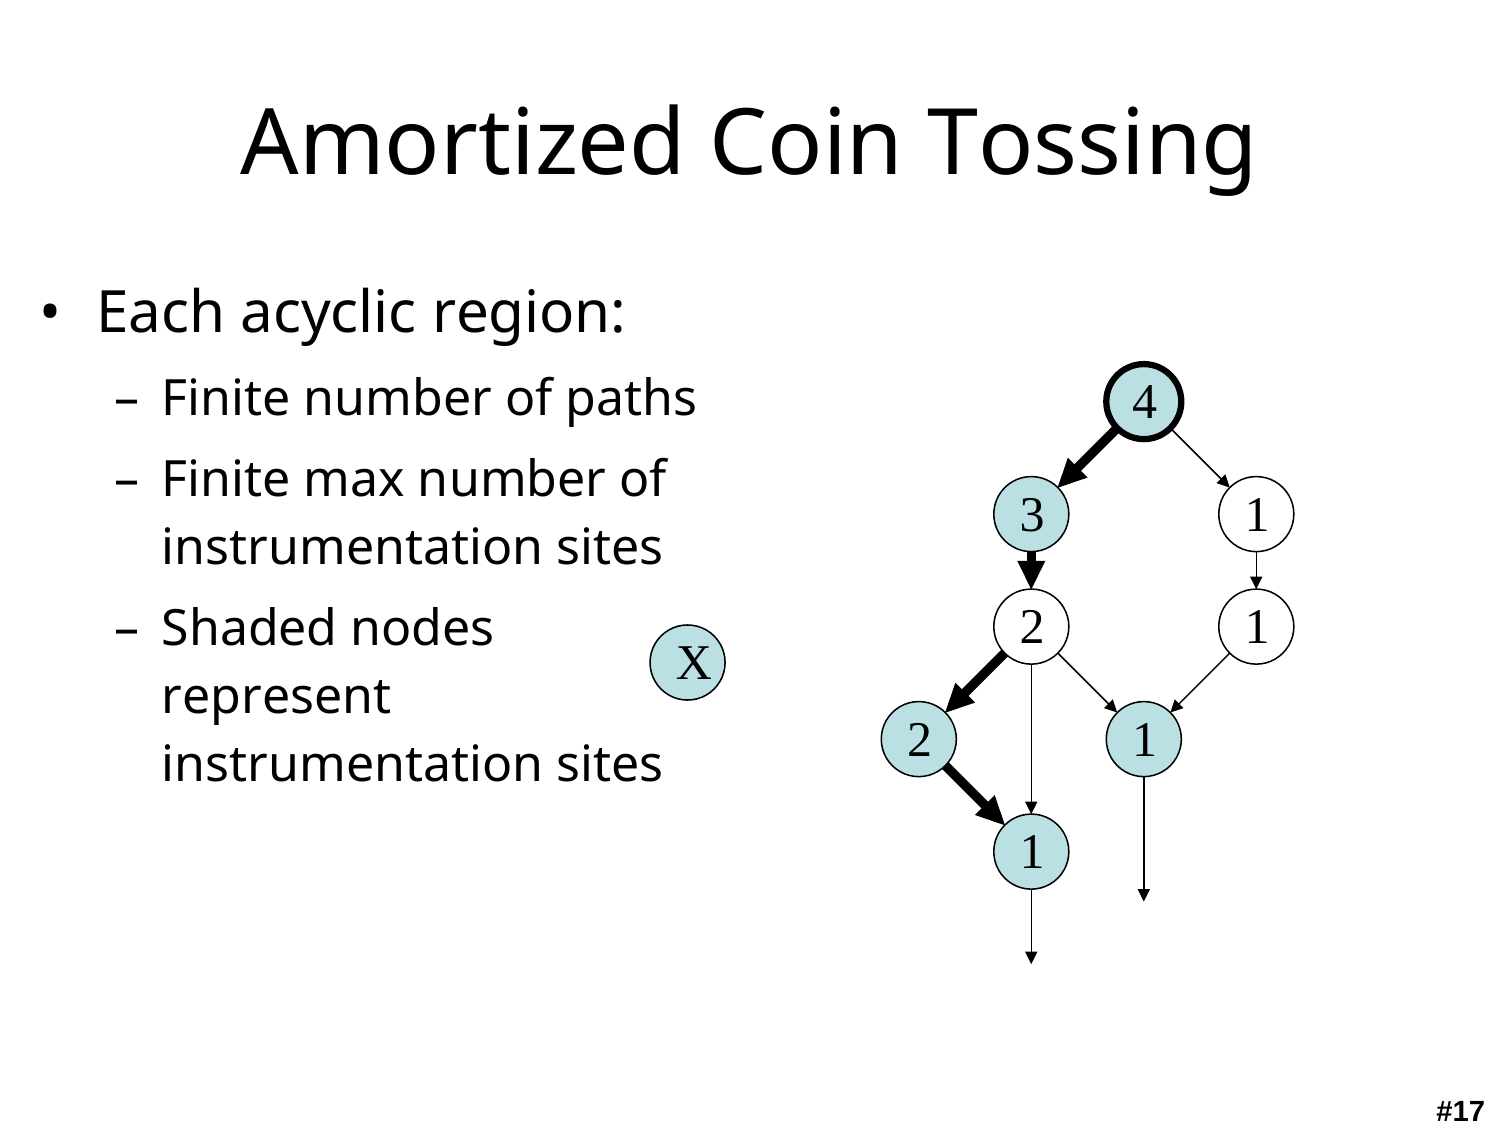

# Amortized Coin Tossing
Each acyclic region:
Finite number of paths
Finite max number of instrumentation sites
Shaded nodes represent instrumentation sites
4
3
1
2
1
X
2
1
1
17